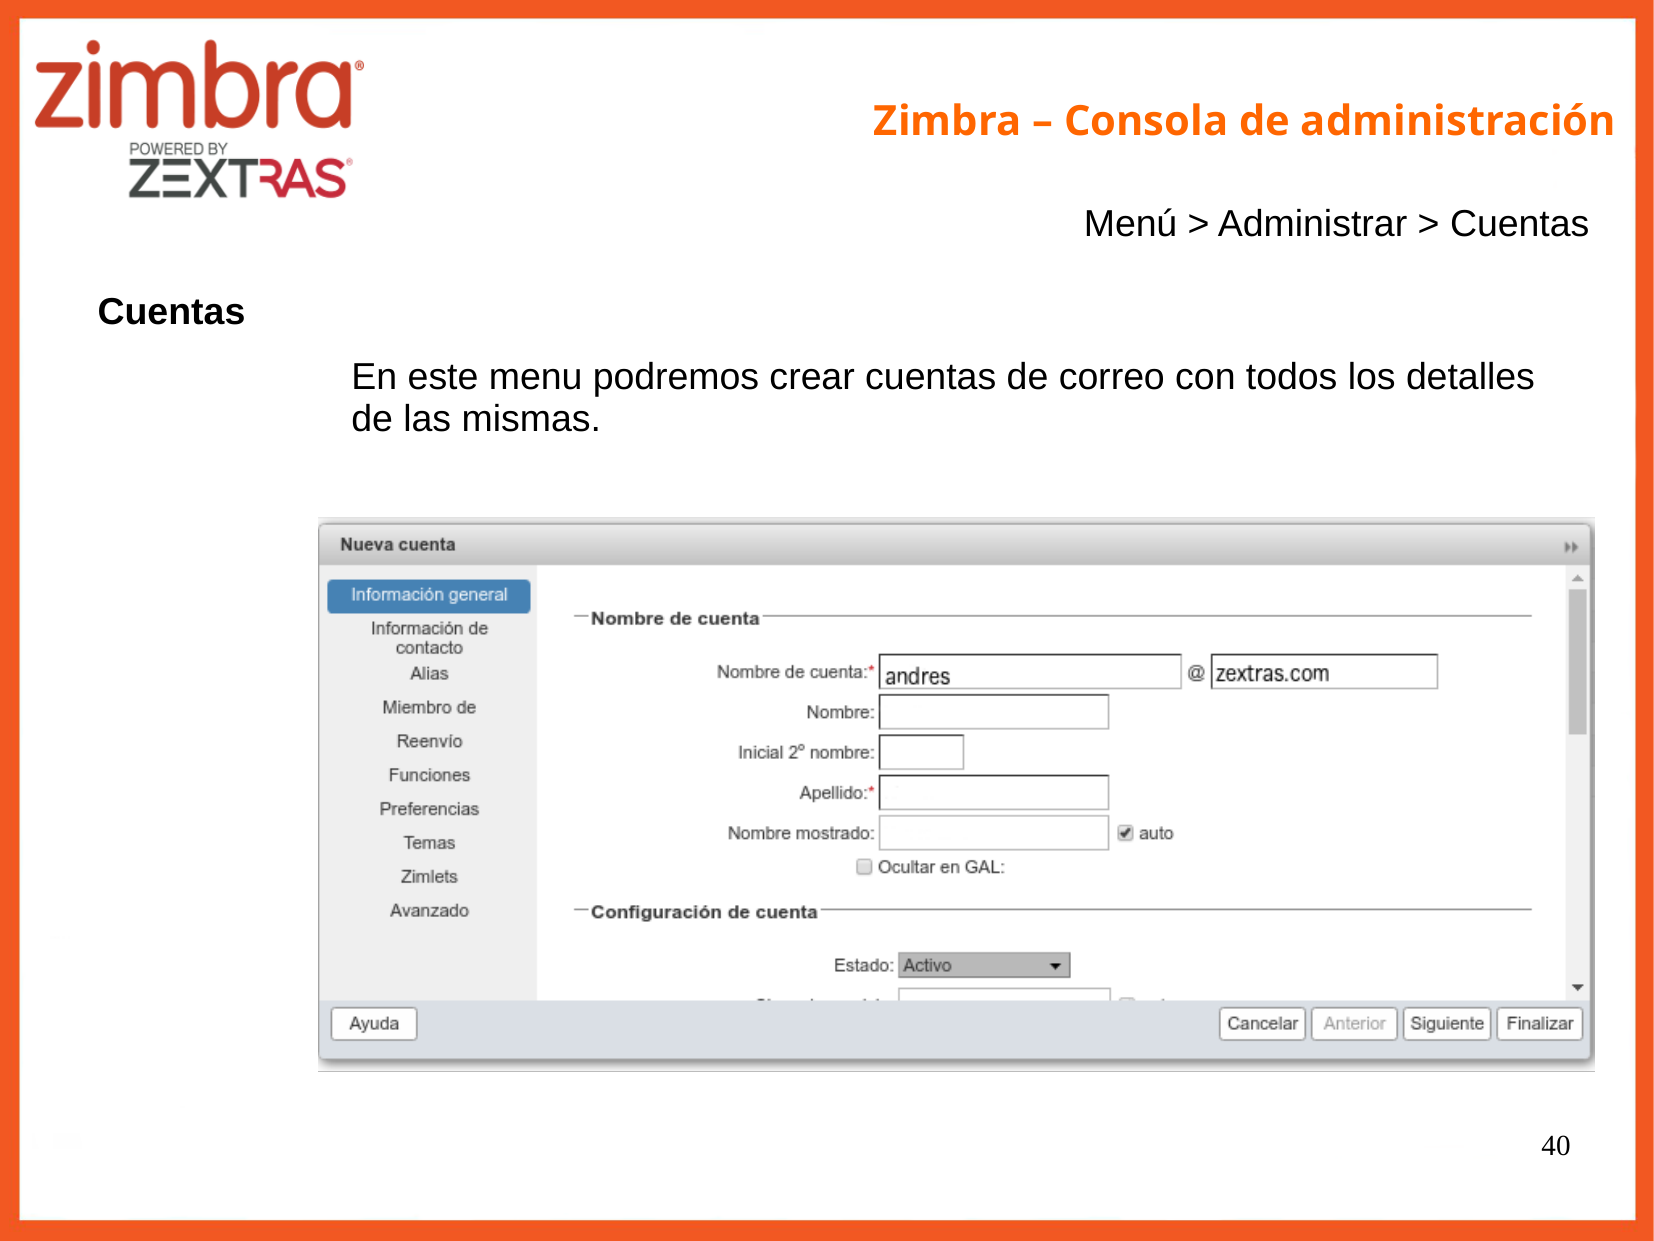

Zimbra – Consola de administración
Menú > Administrar > Cuentas
Cuentas
En este menu podremos crear cuentas de correo con todos los detalles de las mismas.
40